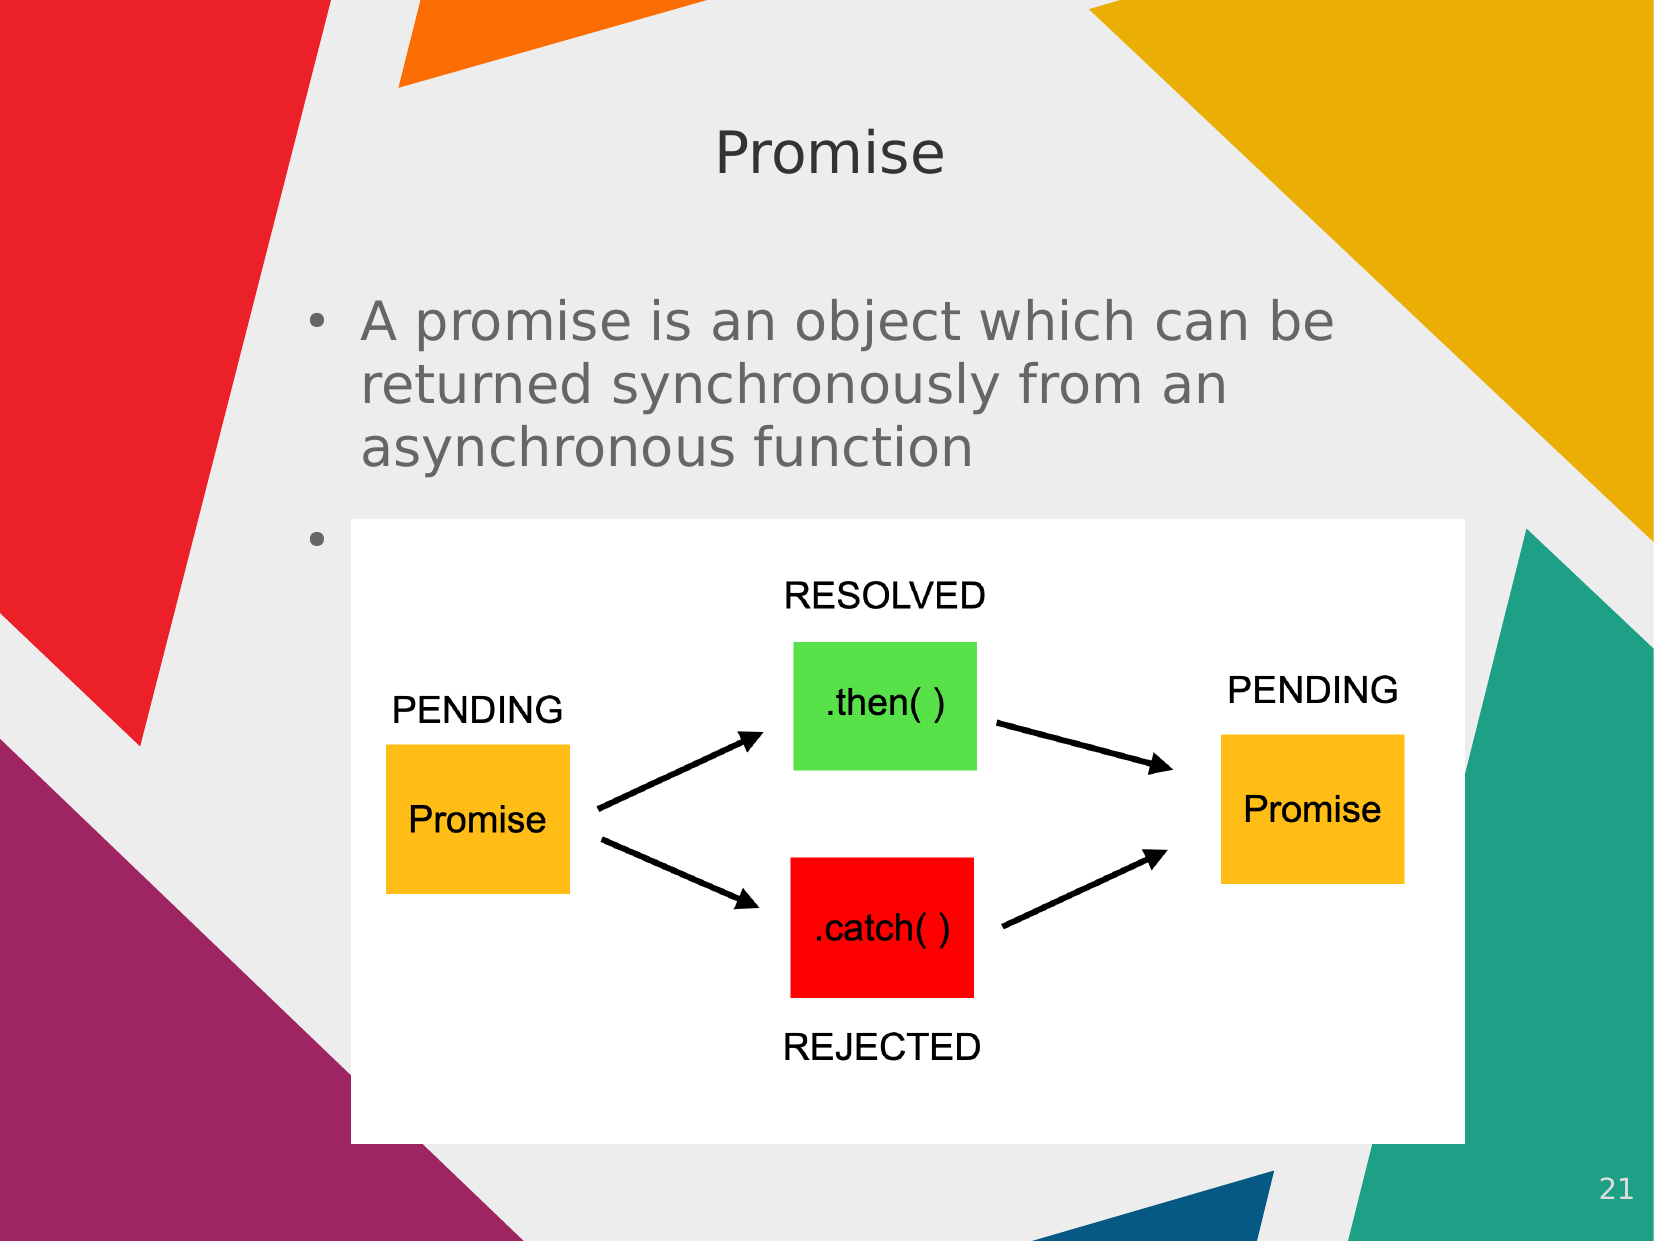

# Promise
A promise is an object which can be returned synchronously from an asynchronous function
21